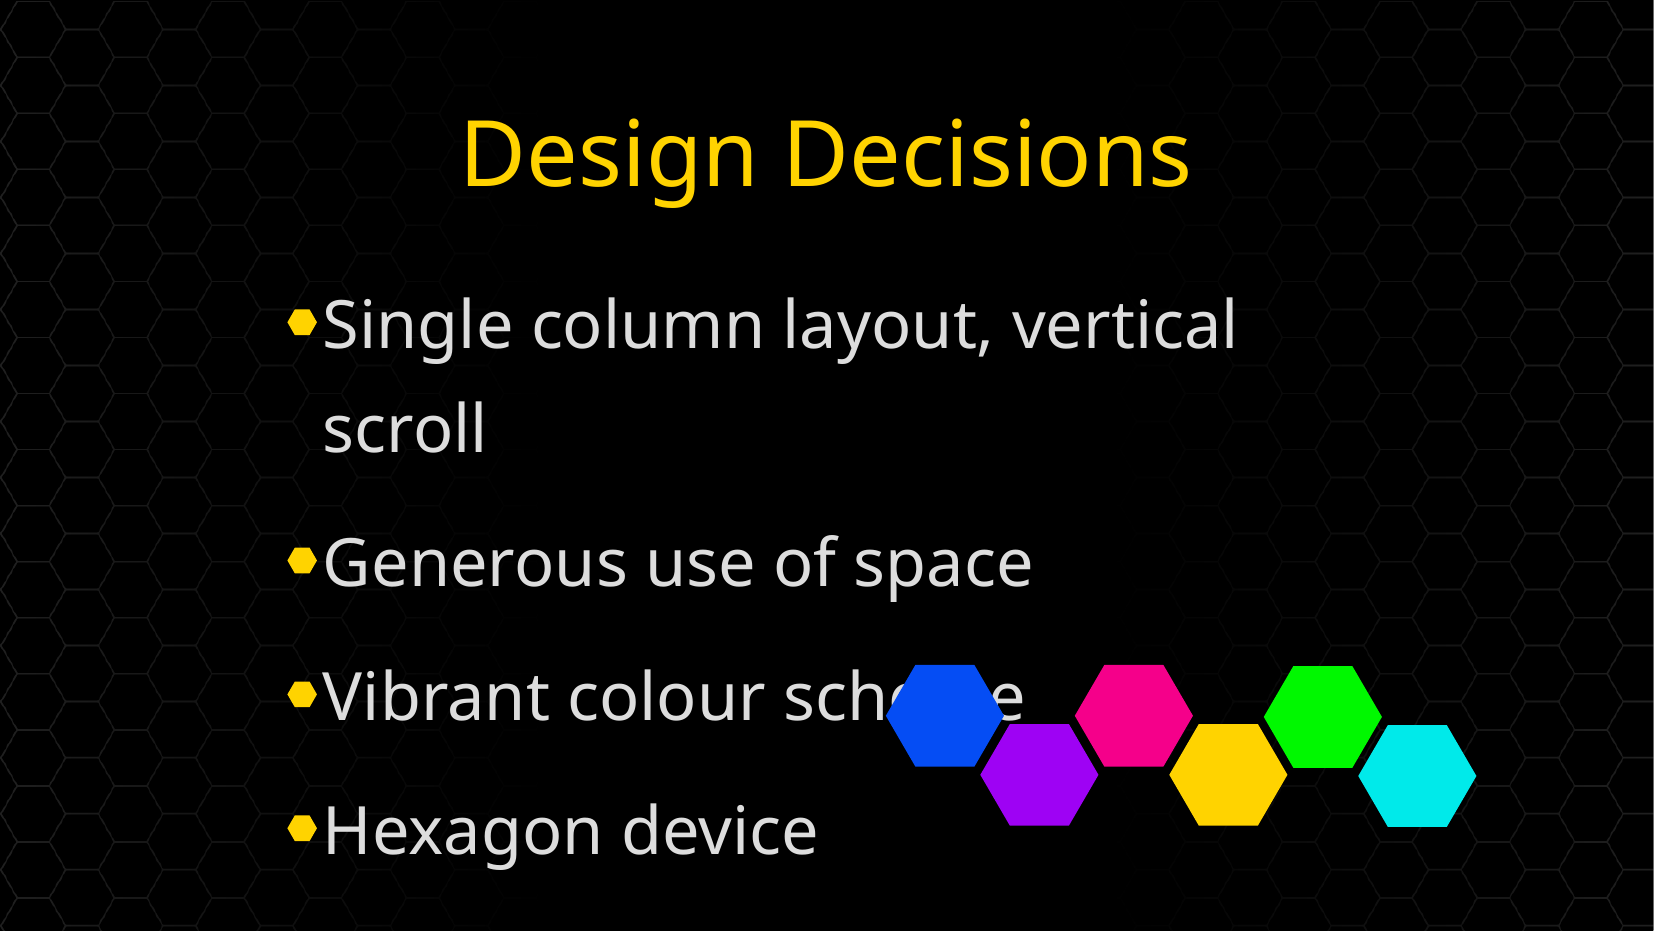

# Design Decisions
Single column layout, vertical scroll
Generous use of space
Vibrant colour scheme
Hexagon device